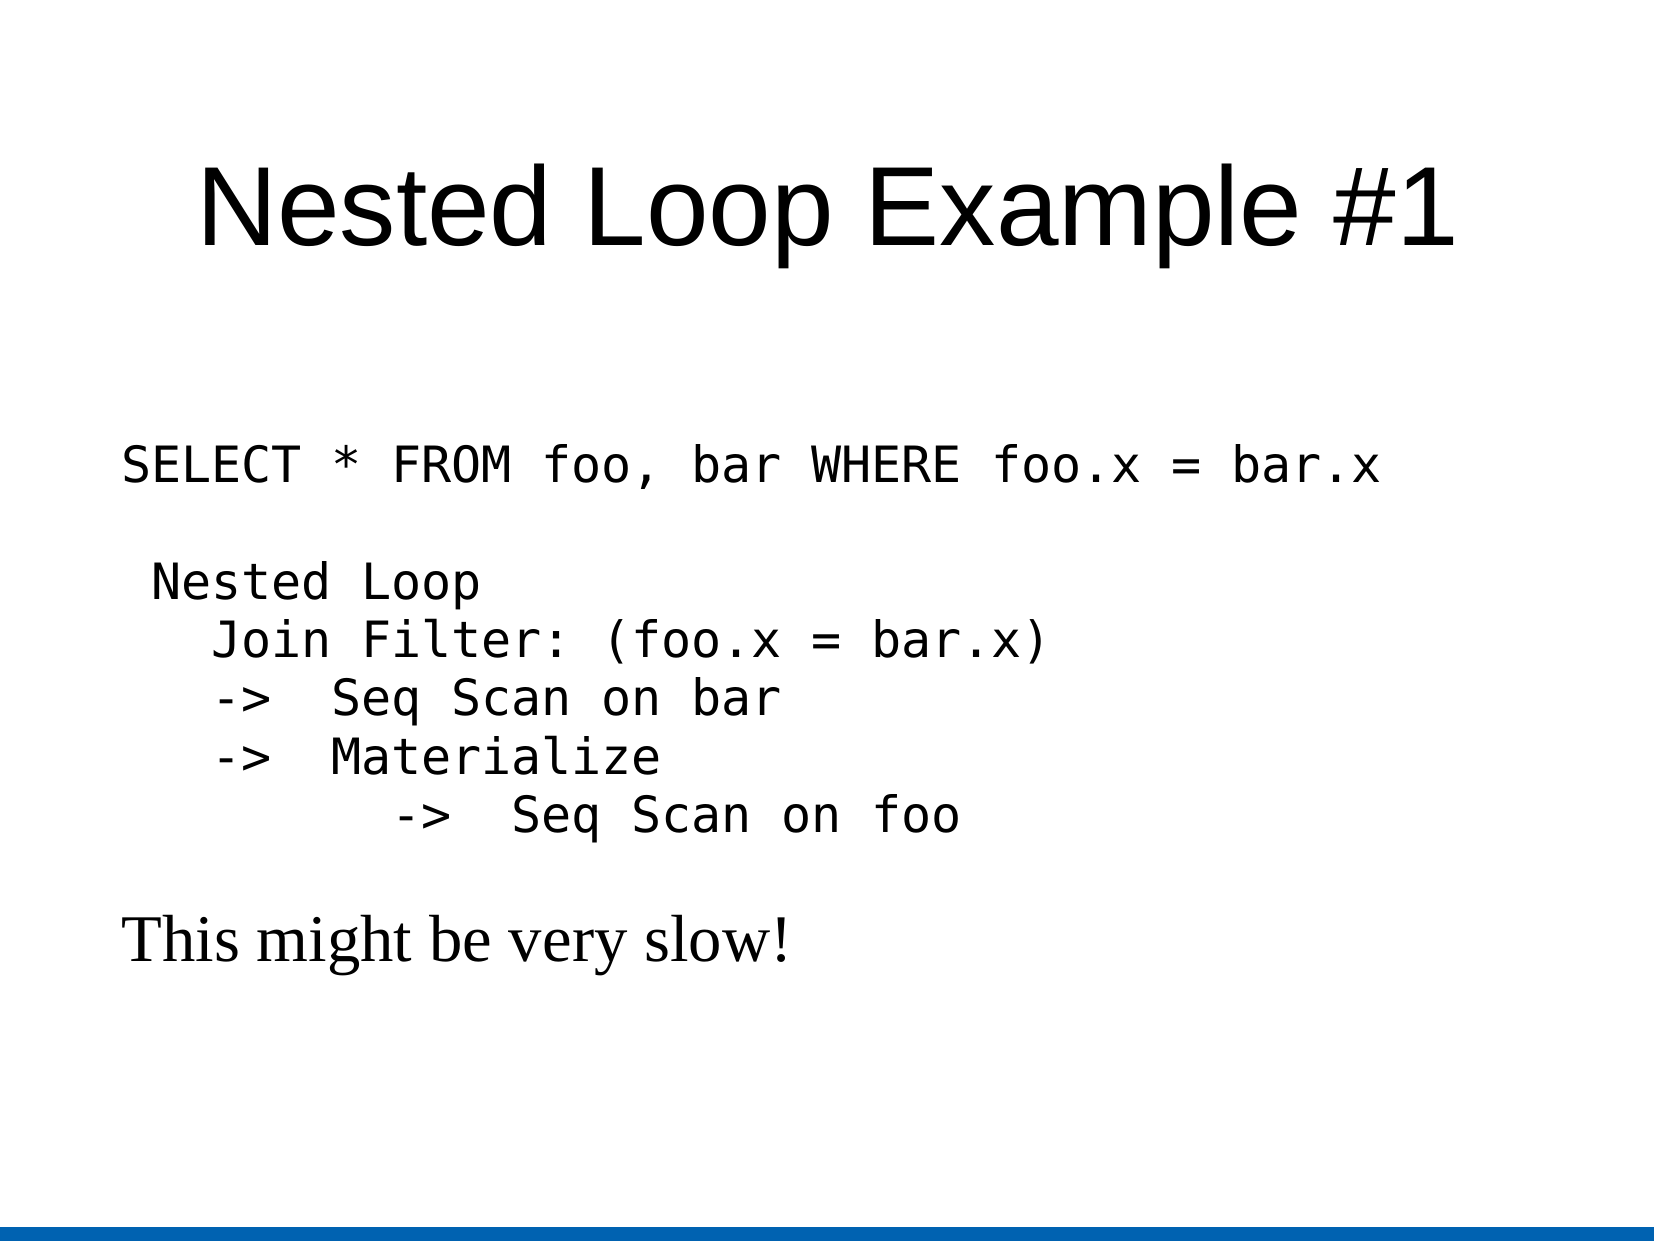

# Nested Loop Example #1
SELECT * FROM foo, bar WHERE foo.x = bar.x
 Nested Loop
 Join Filter: (foo.x = bar.x)
 -> Seq Scan on bar
 -> Materialize
 -> Seq Scan on foo
This might be very slow!